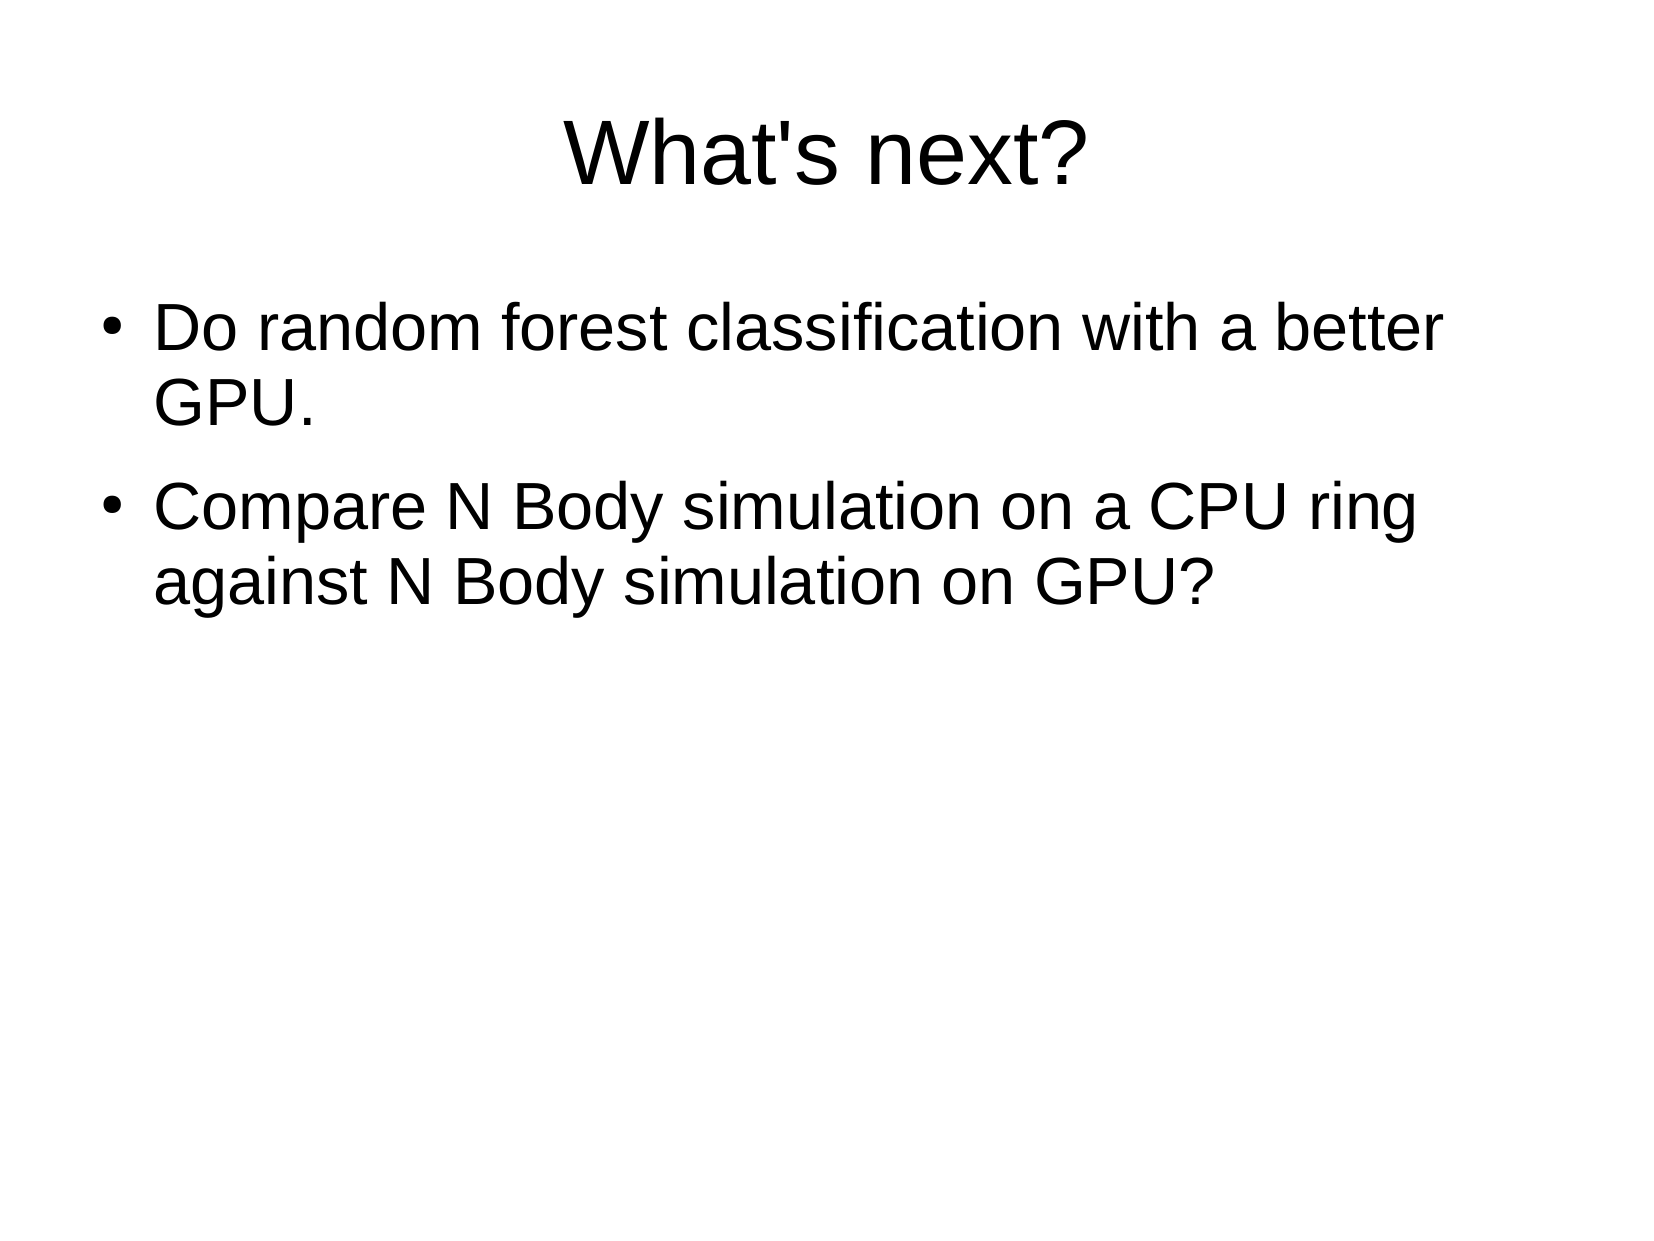

# What's next?
Do random forest classification with a better GPU.
Compare N Body simulation on a CPU ring against N Body simulation on GPU?